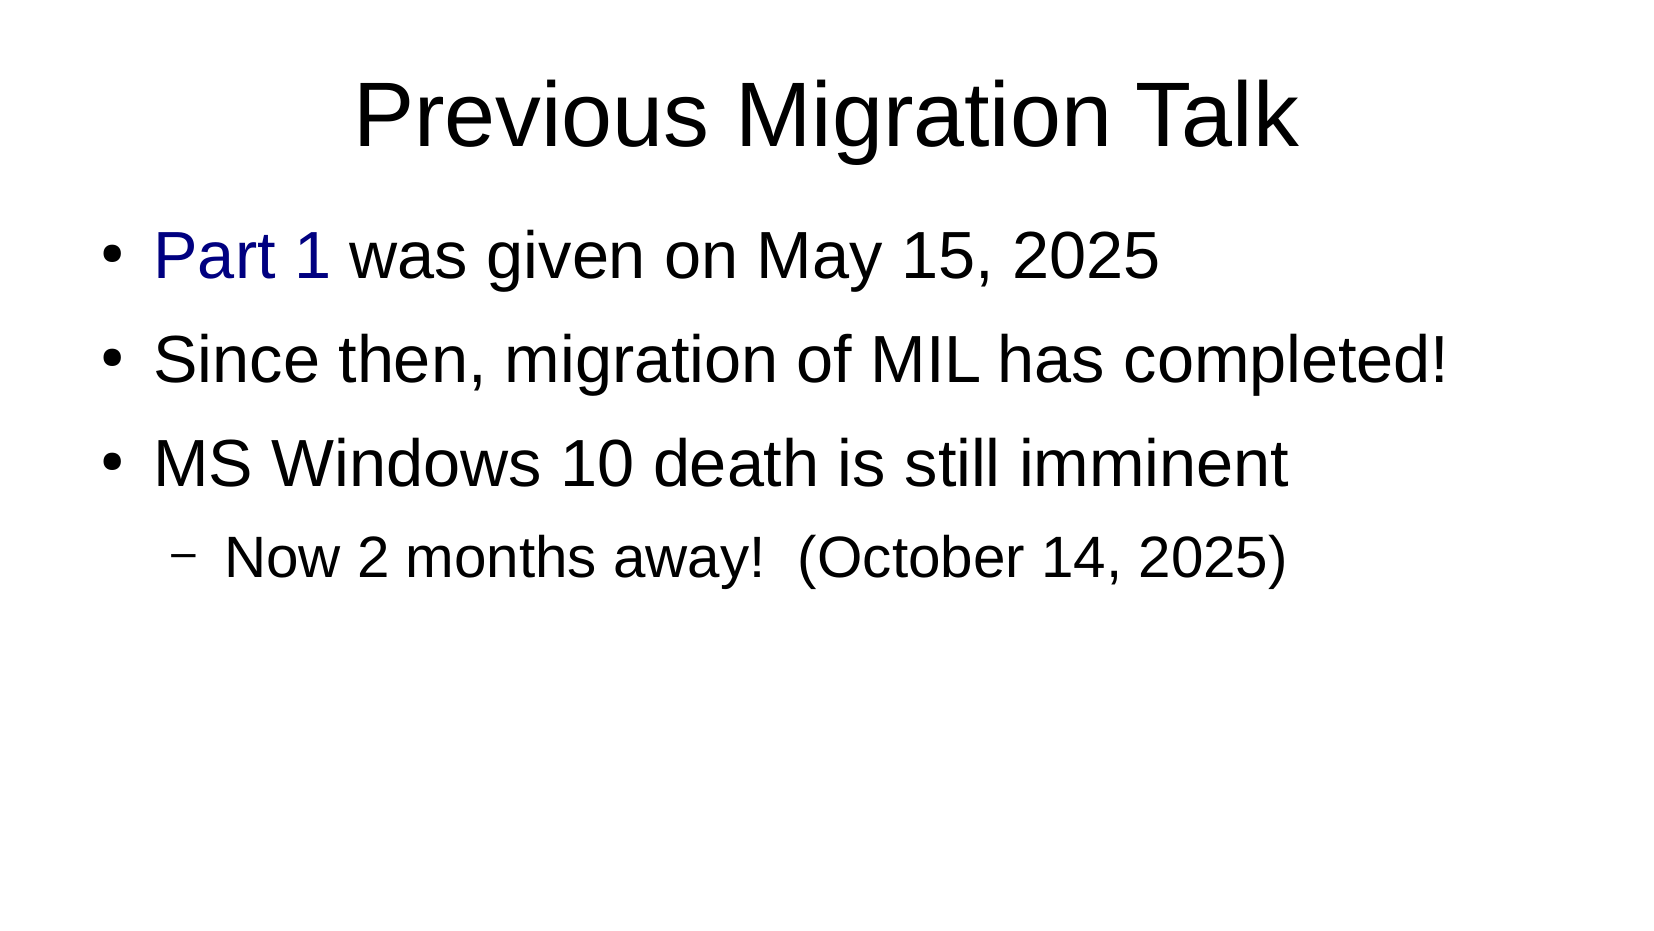

# Previous Migration Talk
Part 1 was given on May 15, 2025
Since then, migration of MIL has completed!
MS Windows 10 death is still imminent
Now 2 months away! (October 14, 2025)